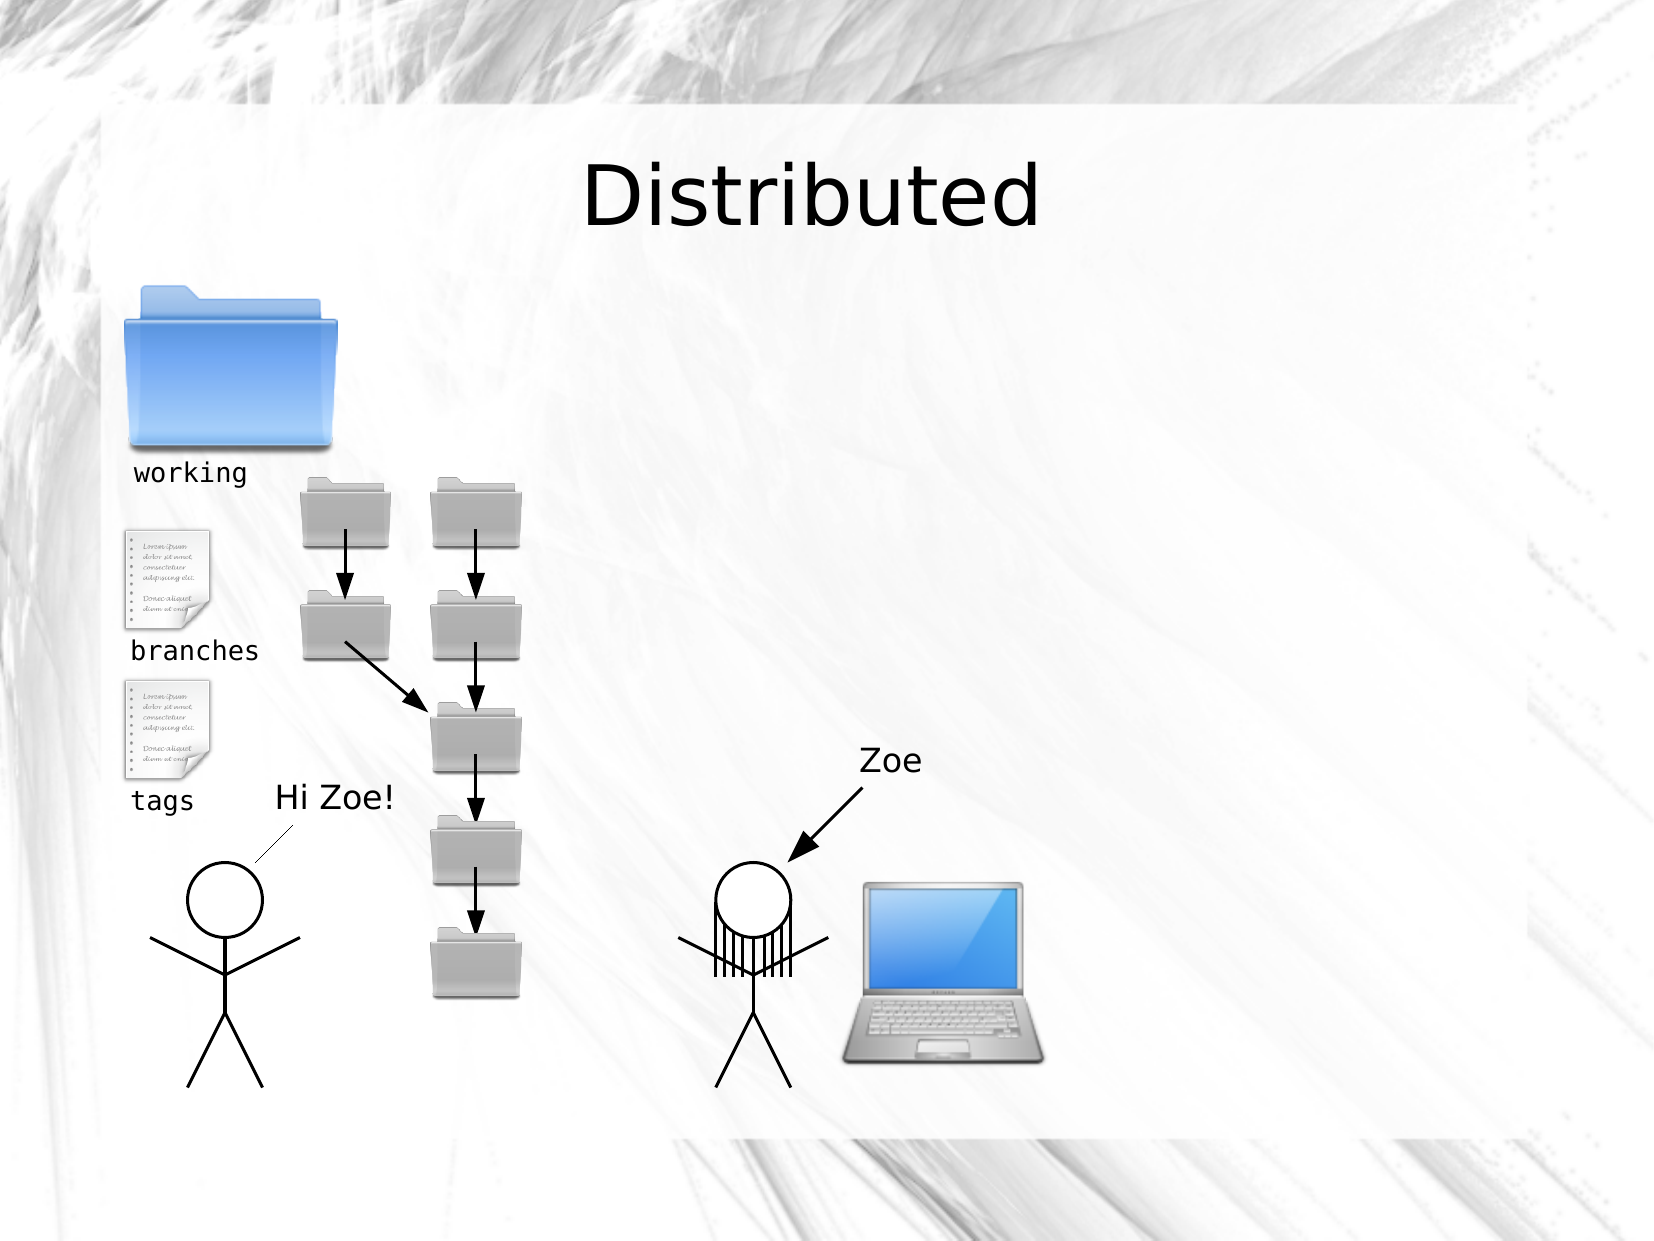

# Distributed
working
branches
tags
Zoe
Hi Zoe!